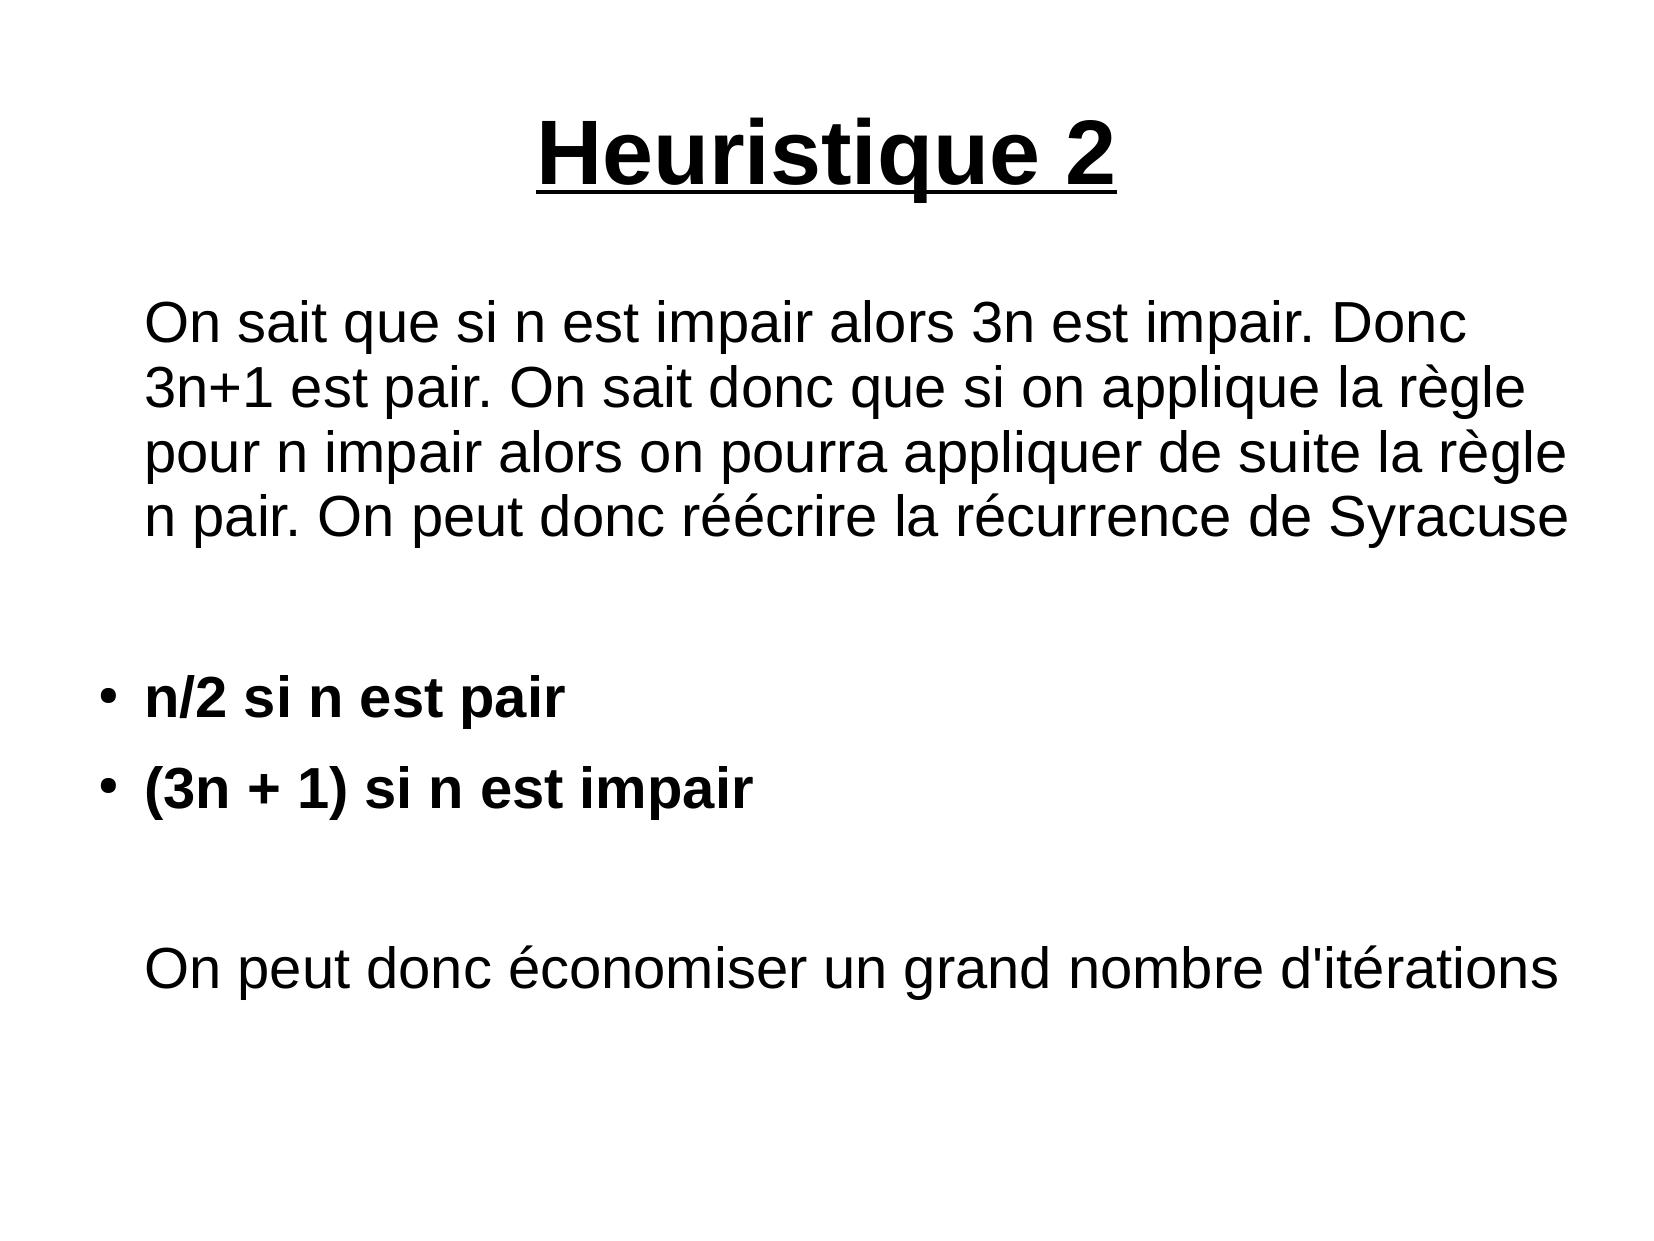

Heuristique 2
# On sait que si n est impair alors 3n est impair. Donc 3n+1 est pair. On sait donc que si on applique la règle pour n impair alors on pourra appliquer de suite la règle n pair. On peut donc réécrire la récurrence de Syracuse
n/2 si n est pair
(3n + 1) si n est impair
On peut donc économiser un grand nombre d'itérations